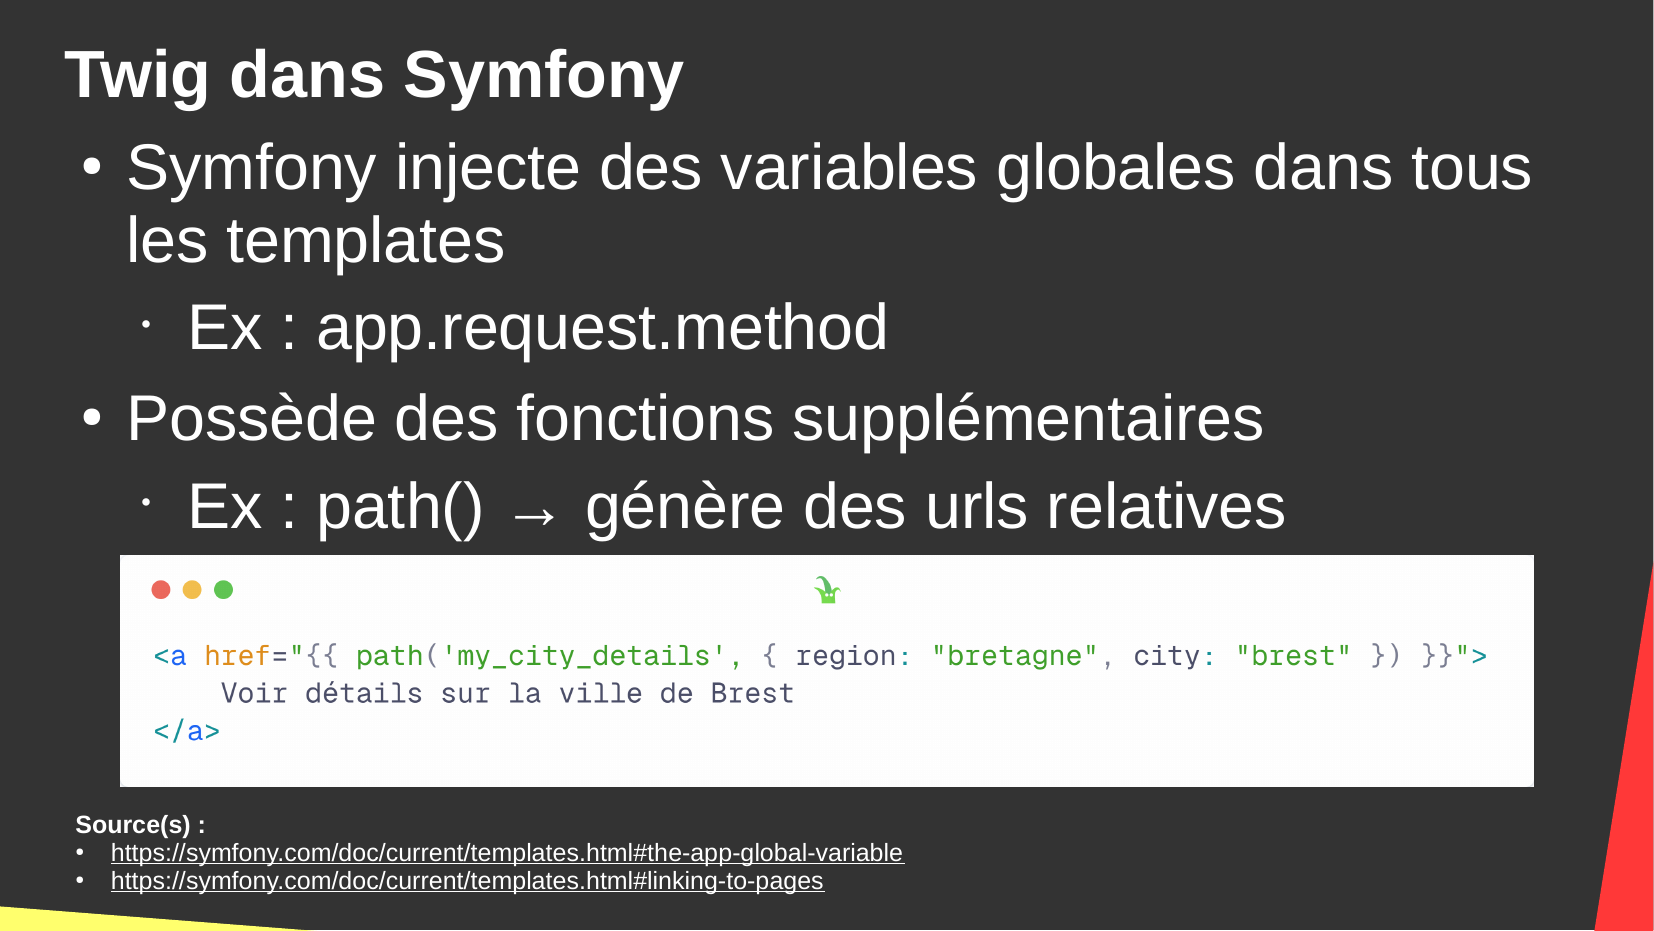

# Twig dans Symfony
Symfony injecte des variables globales dans tous les templates
Ex : app.request.method
Possède des fonctions supplémentaires
Ex : path() → génère des urls relatives
Source(s) :
https://symfony.com/doc/current/templates.html#the-app-global-variable
https://symfony.com/doc/current/templates.html#linking-to-pages